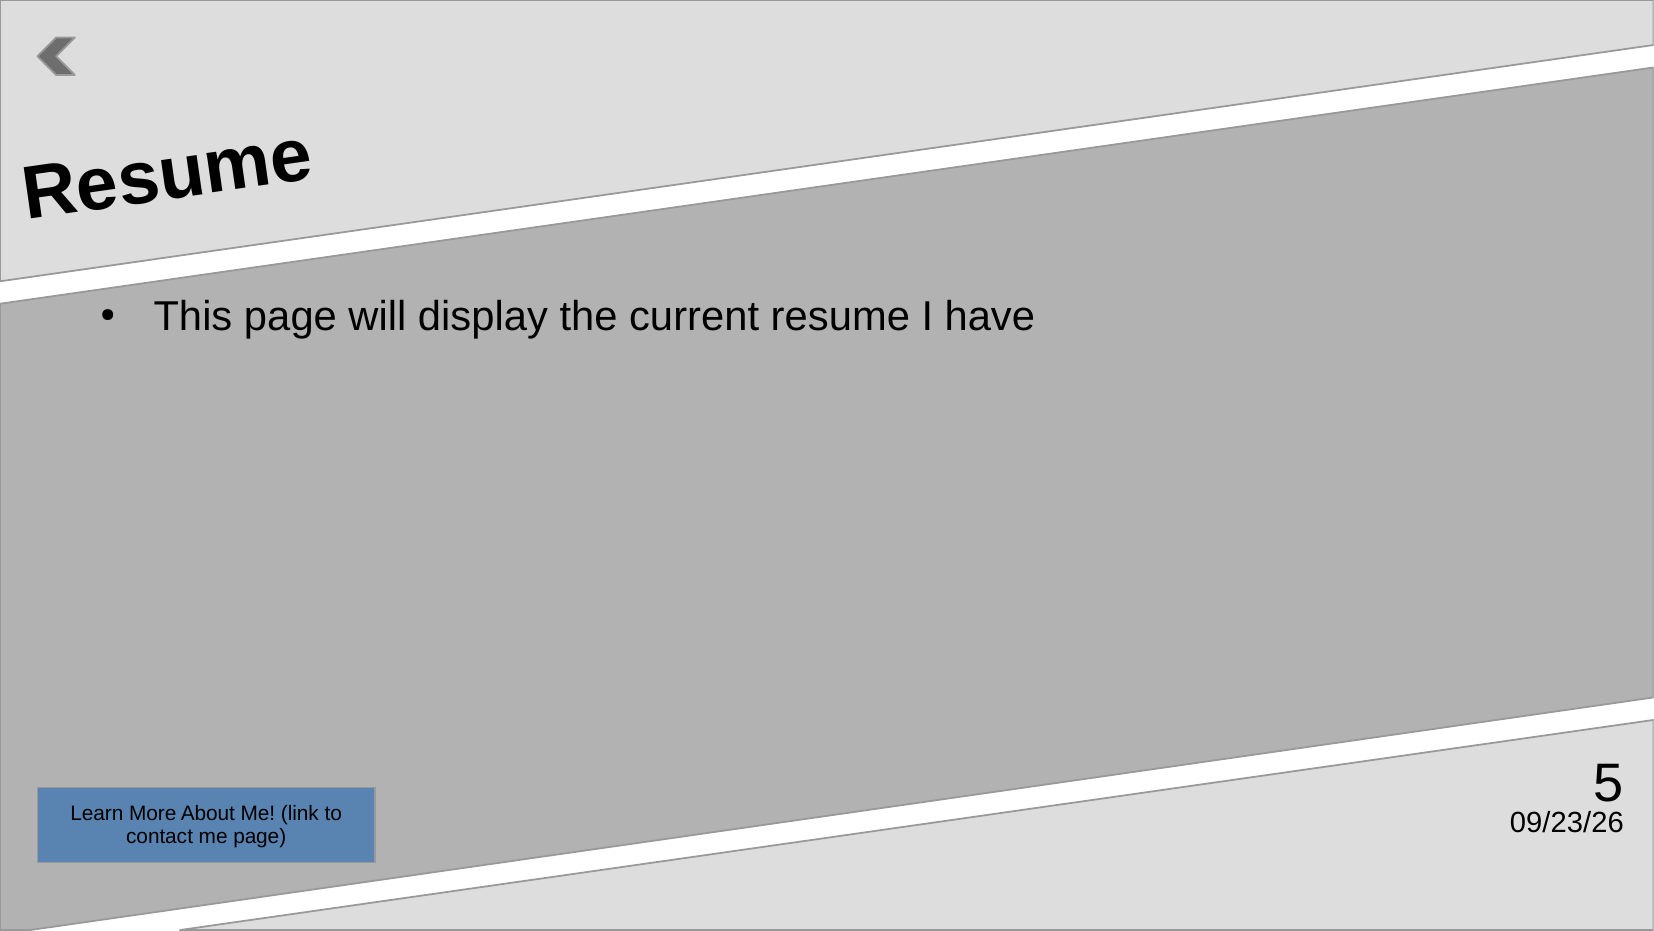

# Resume
This page will display the current resume I have
5
Learn More About Me! (link to contact me page)